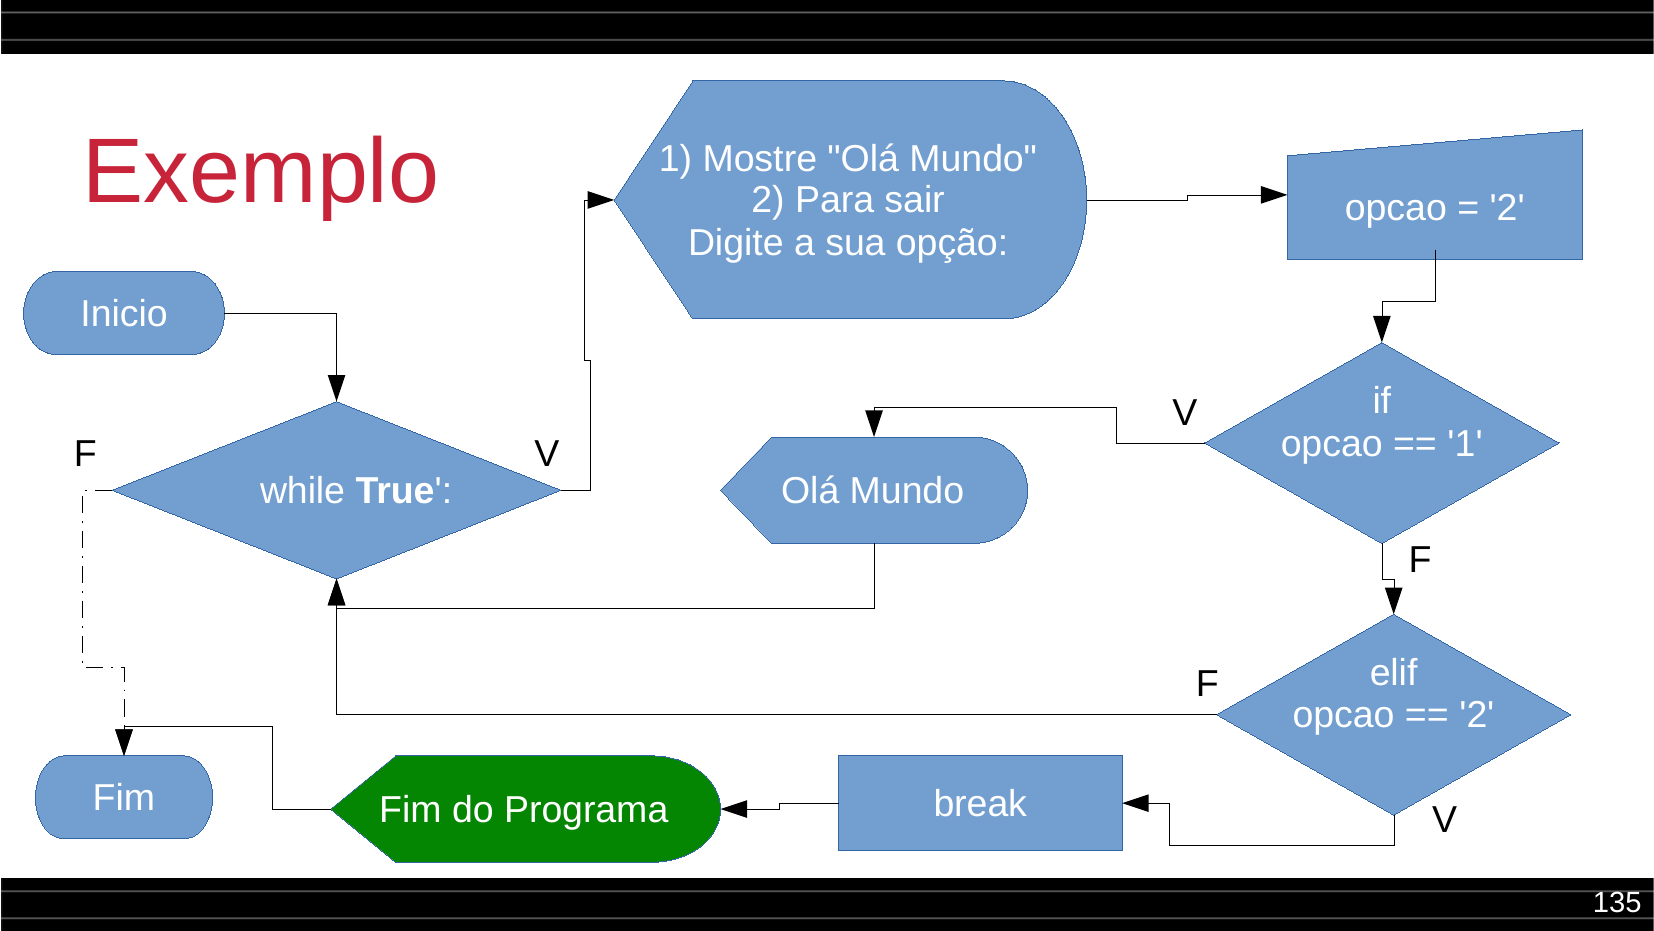

1) Mostre "Olá Mundo"
2) Para sair
Digite a sua opção:
# Exemplo
opcao = '2'
Inicio
if
opcao == '1'
V
while True':
F
V
Olá Mundo
F
elif
opcao == '2'
F
Fim
Fim do Programa
break
V